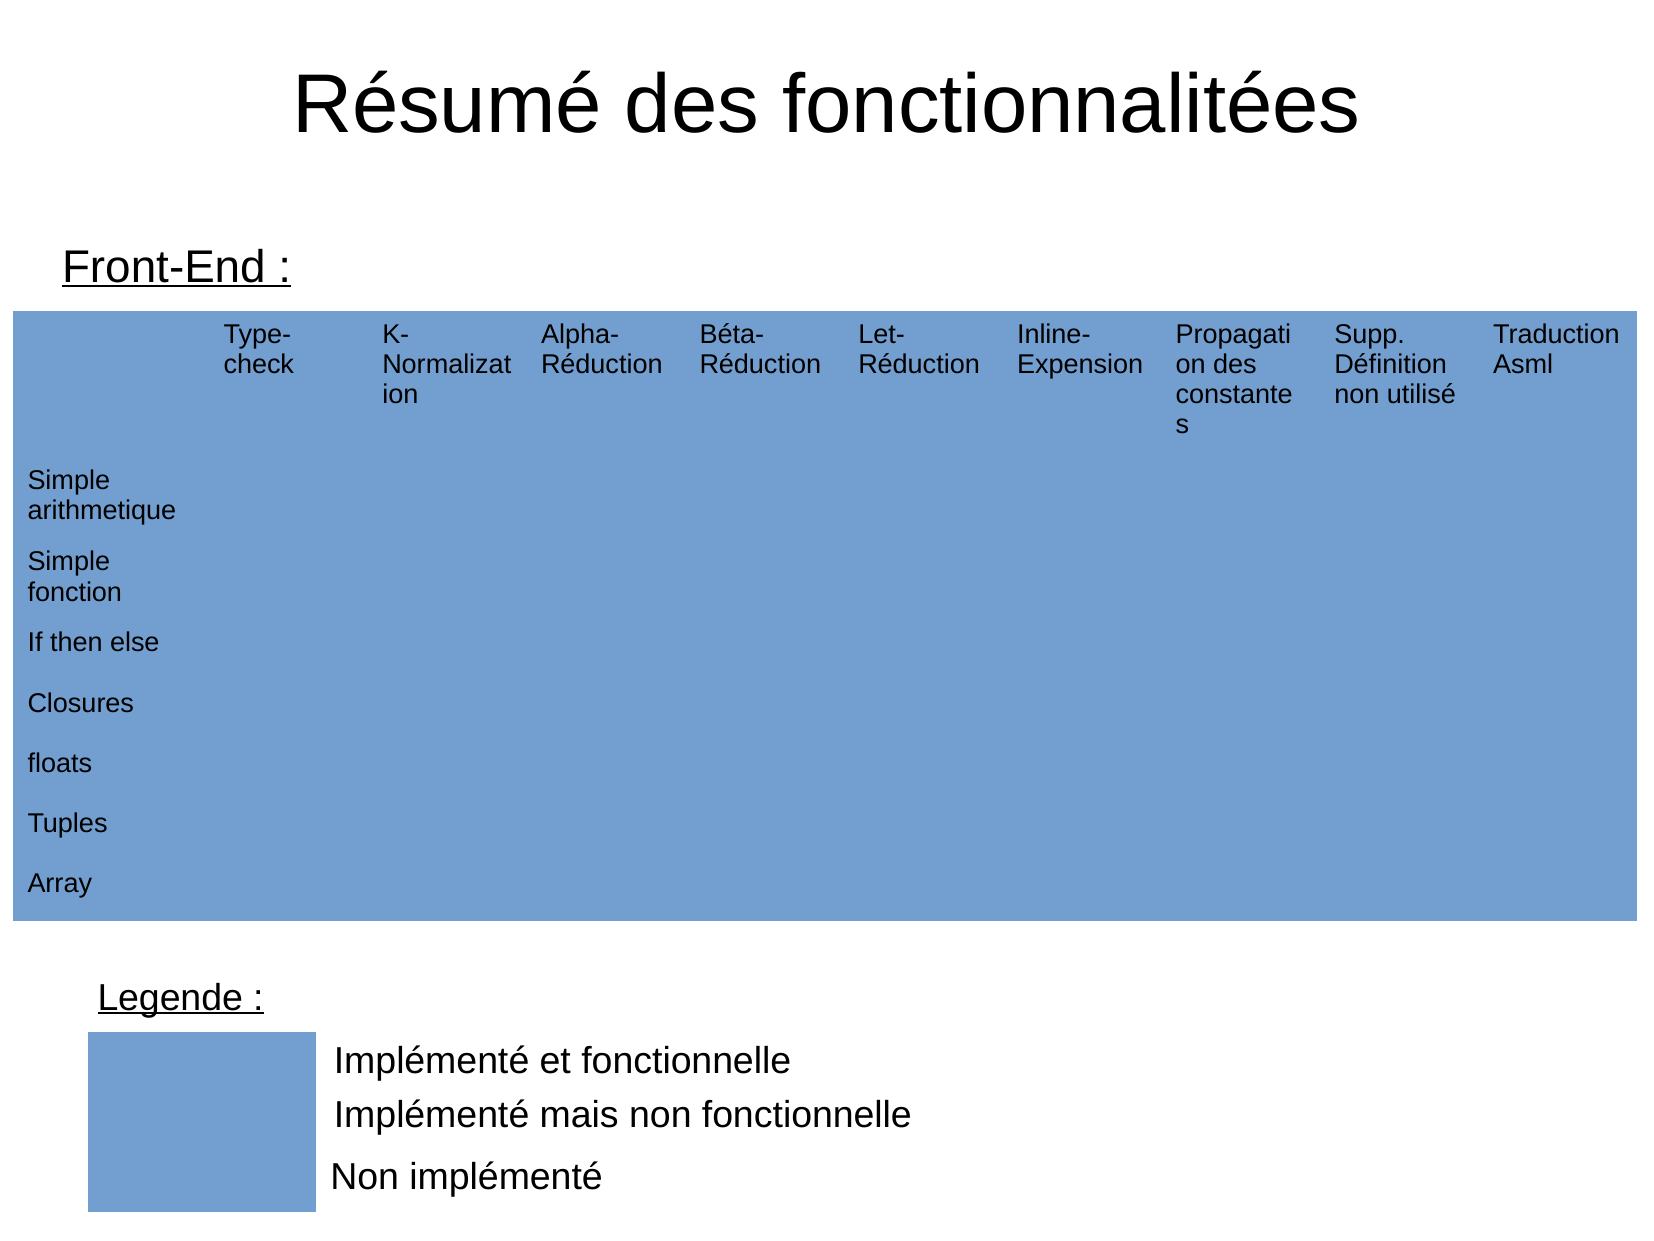

# Résumé des fonctionnalitées
Front-End :
| | Type-check | K-Normalization | Alpha-Réduction | Béta-Réduction | Let-Réduction | Inline-Expension | Propagation des constantes | Supp. Définition non utilisé | Traduction Asml |
| --- | --- | --- | --- | --- | --- | --- | --- | --- | --- |
| Simple arithmetique | | | | | | | | | |
| Simple fonction | | | | | | | | | |
| If then else | | | | | | | | | |
| Closures | | | | | | | | | |
| floats | | | | | | | | | |
| Tuples | | | | | | | | | |
| Array | | | | | | | | | |
Legende :
| |
| --- |
| |
| |
Implémenté et fonctionnelle
Implémenté mais non fonctionnelle
Non implémenté